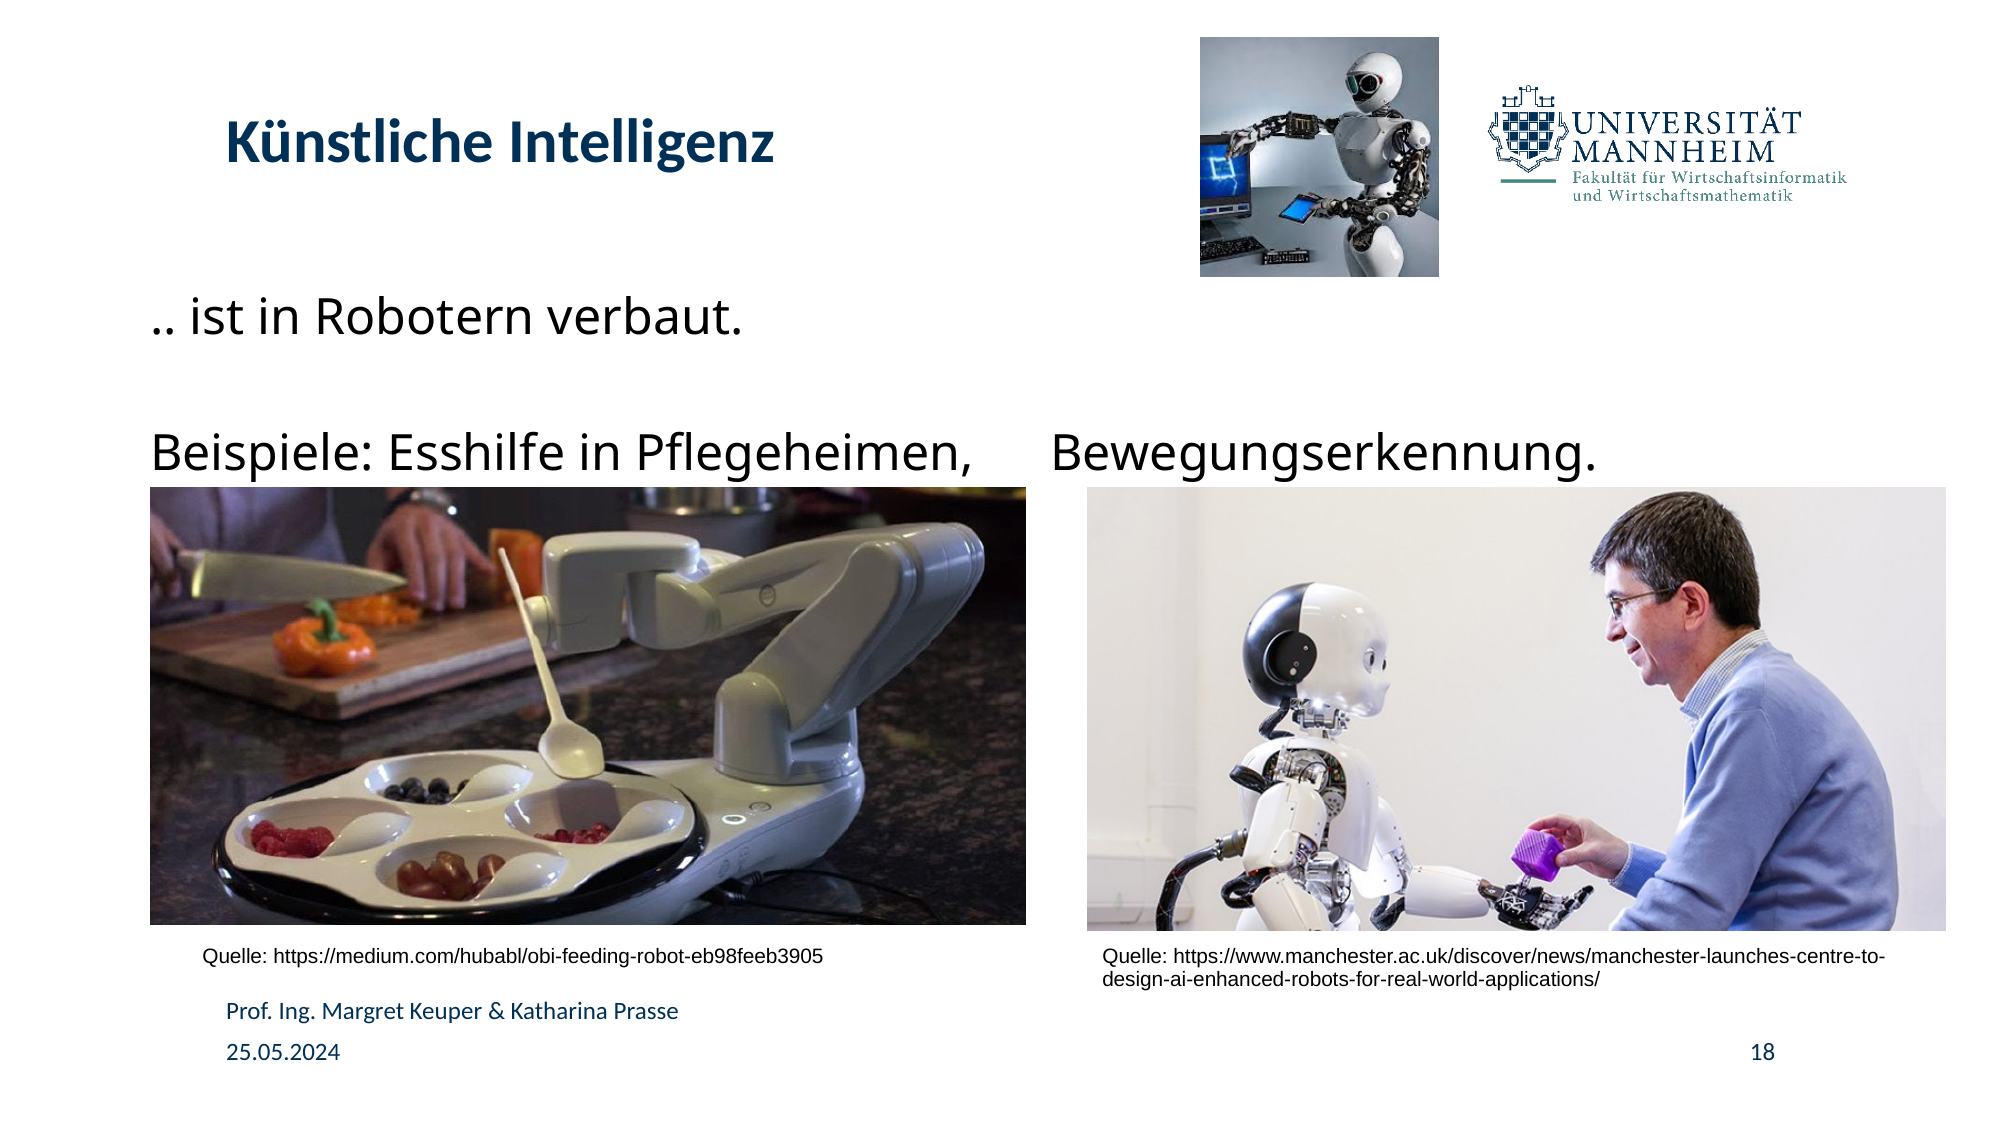

# Künstliche Intelligenz
.. ist in Robotern verbaut.
Beispiele: Esshilfe in Pflegeheimen, 	Bewegungserkennung.
Quelle: https://medium.com/hubabl/obi-feeding-robot-eb98feeb3905
Quelle: https://www.manchester.ac.uk/discover/news/manchester-launches-centre-to-design-ai-enhanced-robots-for-real-world-applications/
Prof. Ing. Margret Keuper & Katharina Prasse
25.05.2024
18